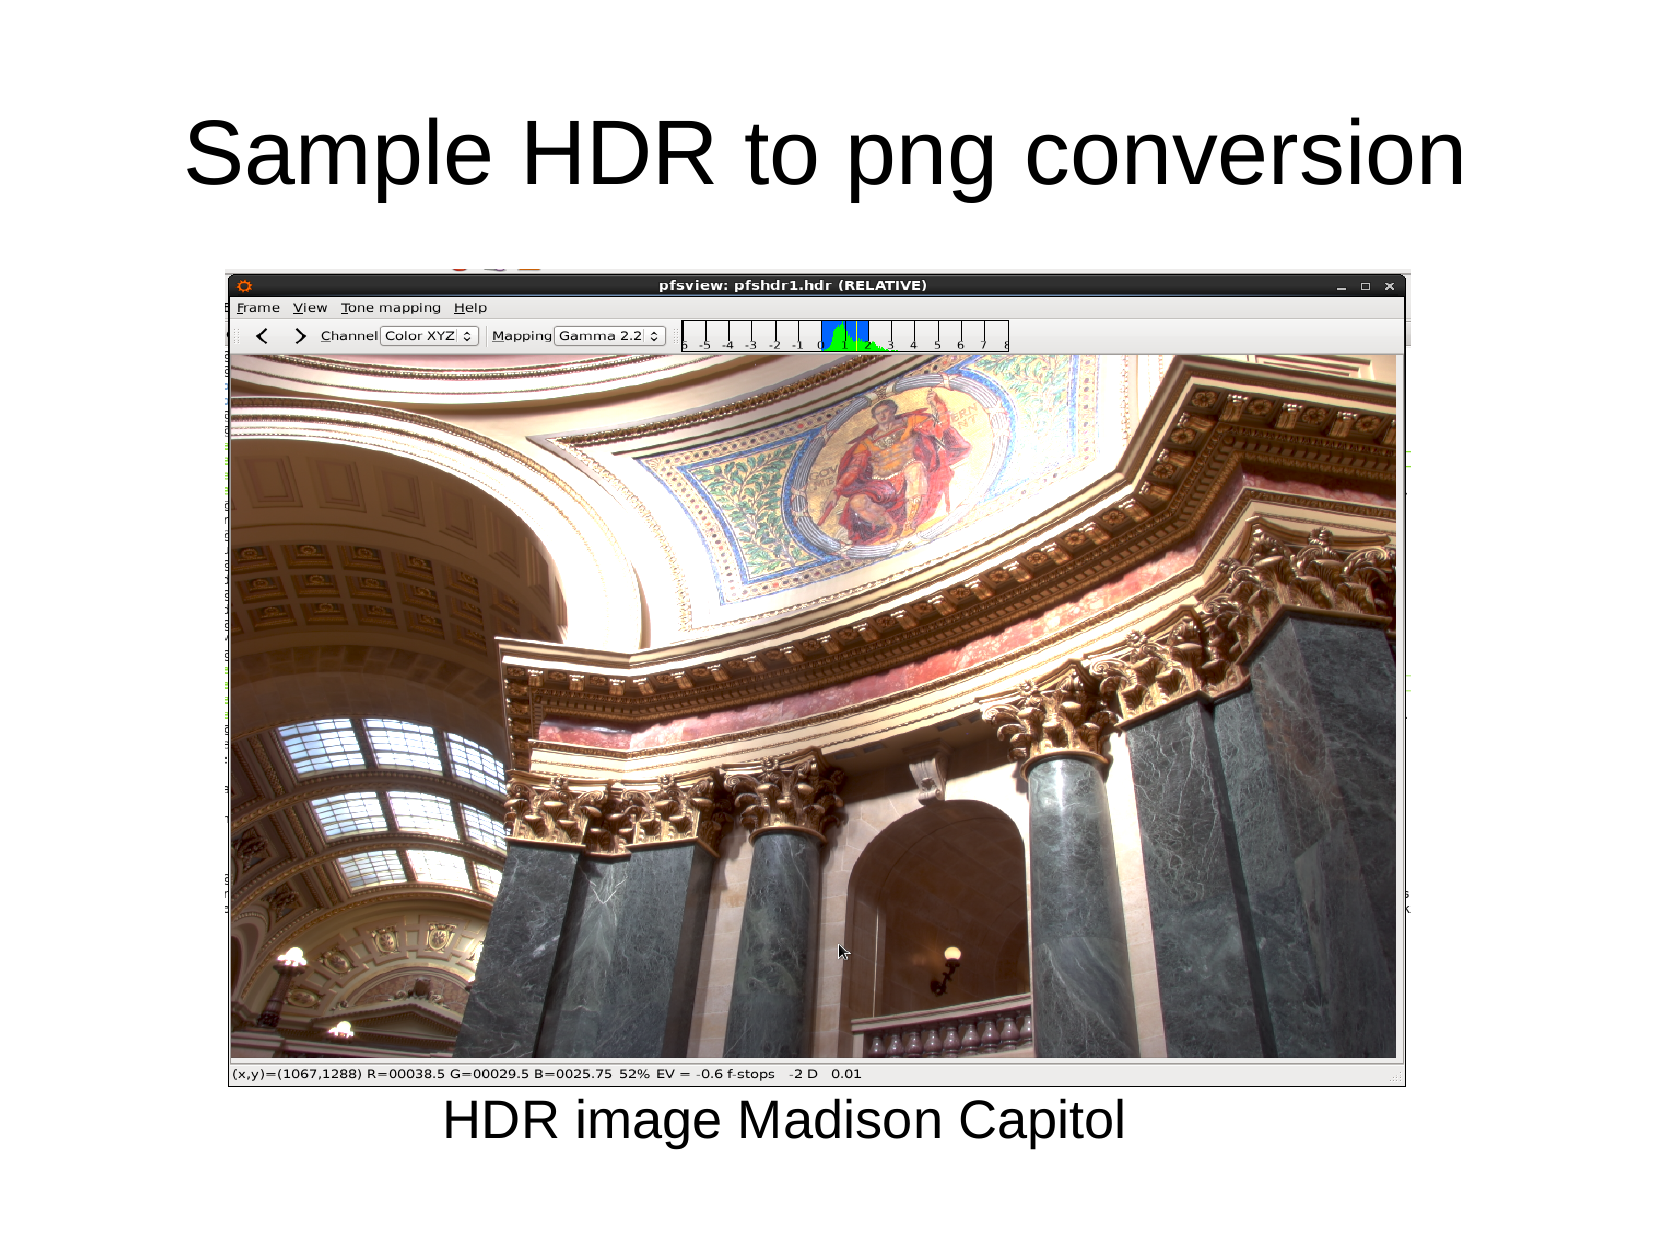

# Sample HDR to png conversion
HDR image Madison Capitol